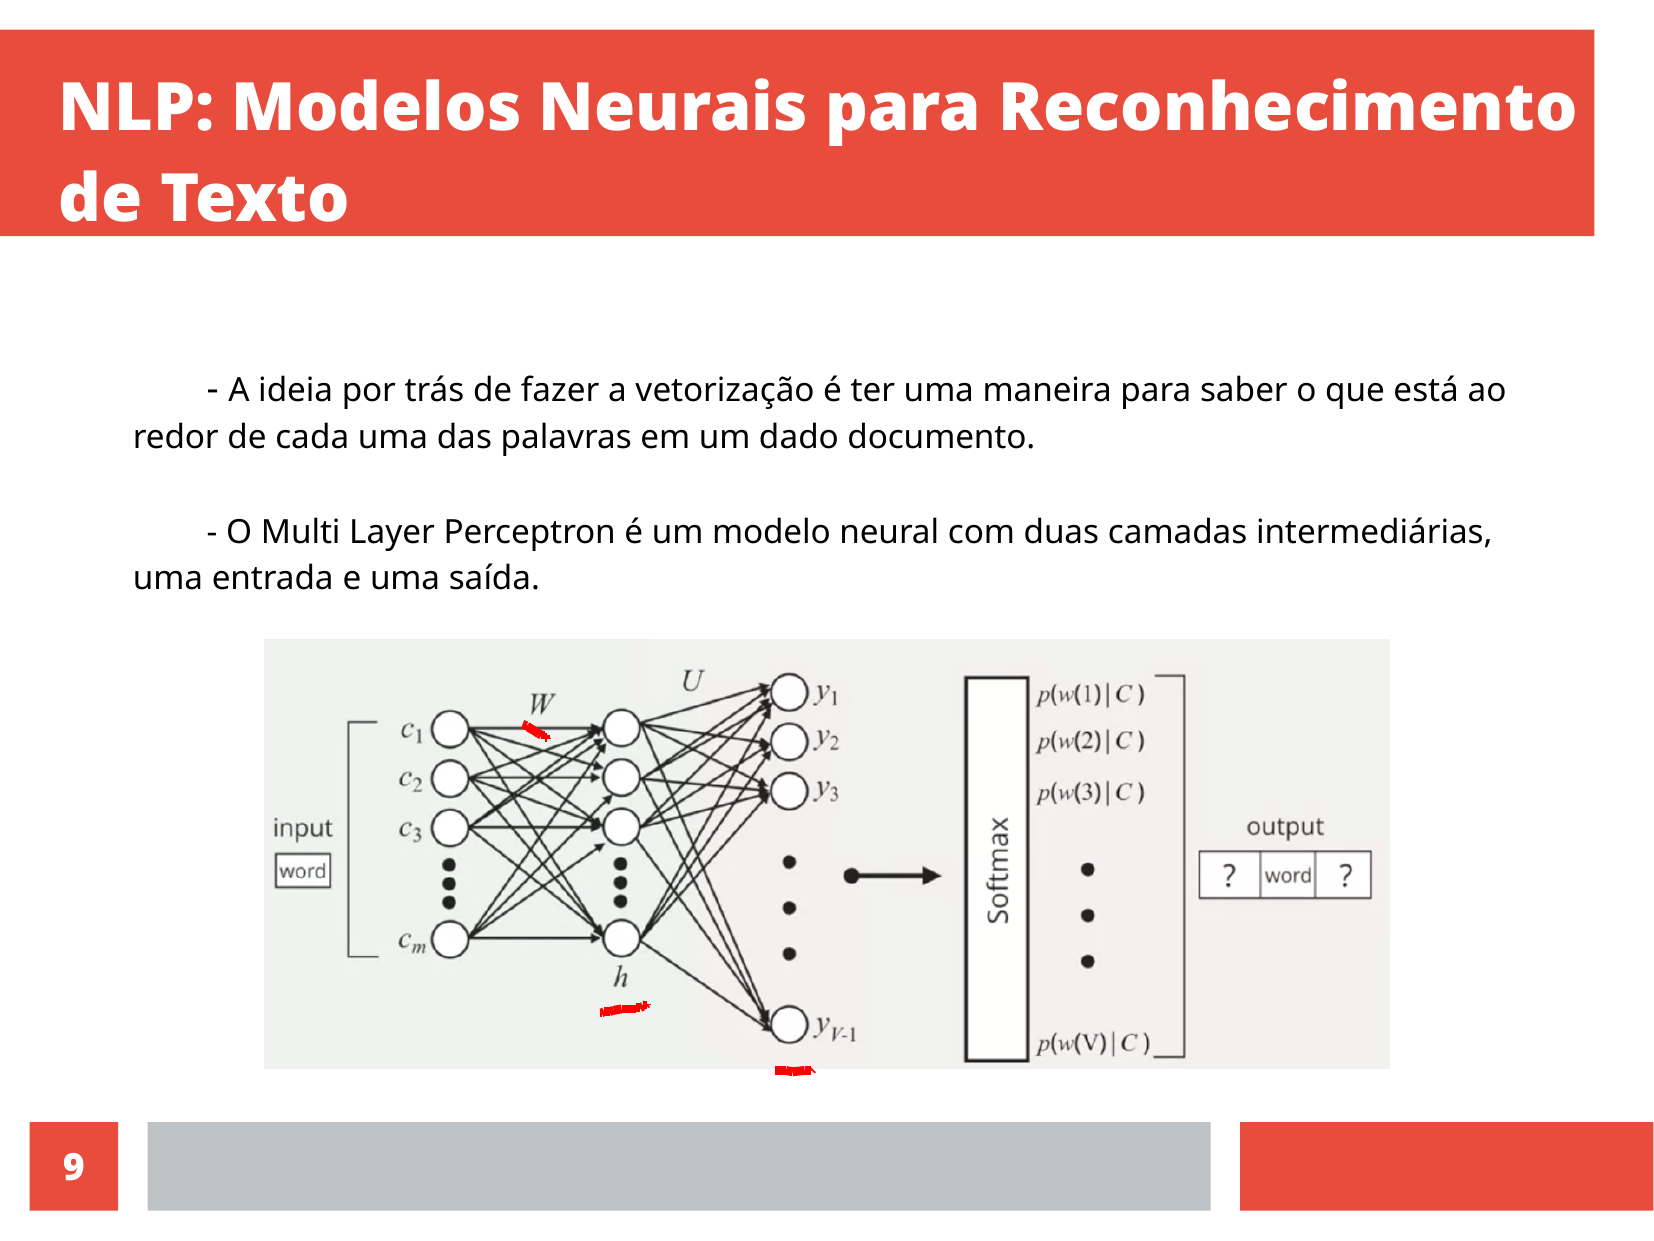

# NLP: Modelos Neurais para Reconhecimento de Texto
	- A ideia por trás de fazer a vetorização é ter uma maneira para saber o que está ao redor de cada uma das palavras em um dado documento.
	- O Multi Layer Perceptron é um modelo neural com duas camadas intermediárias, uma entrada e uma saída.
9